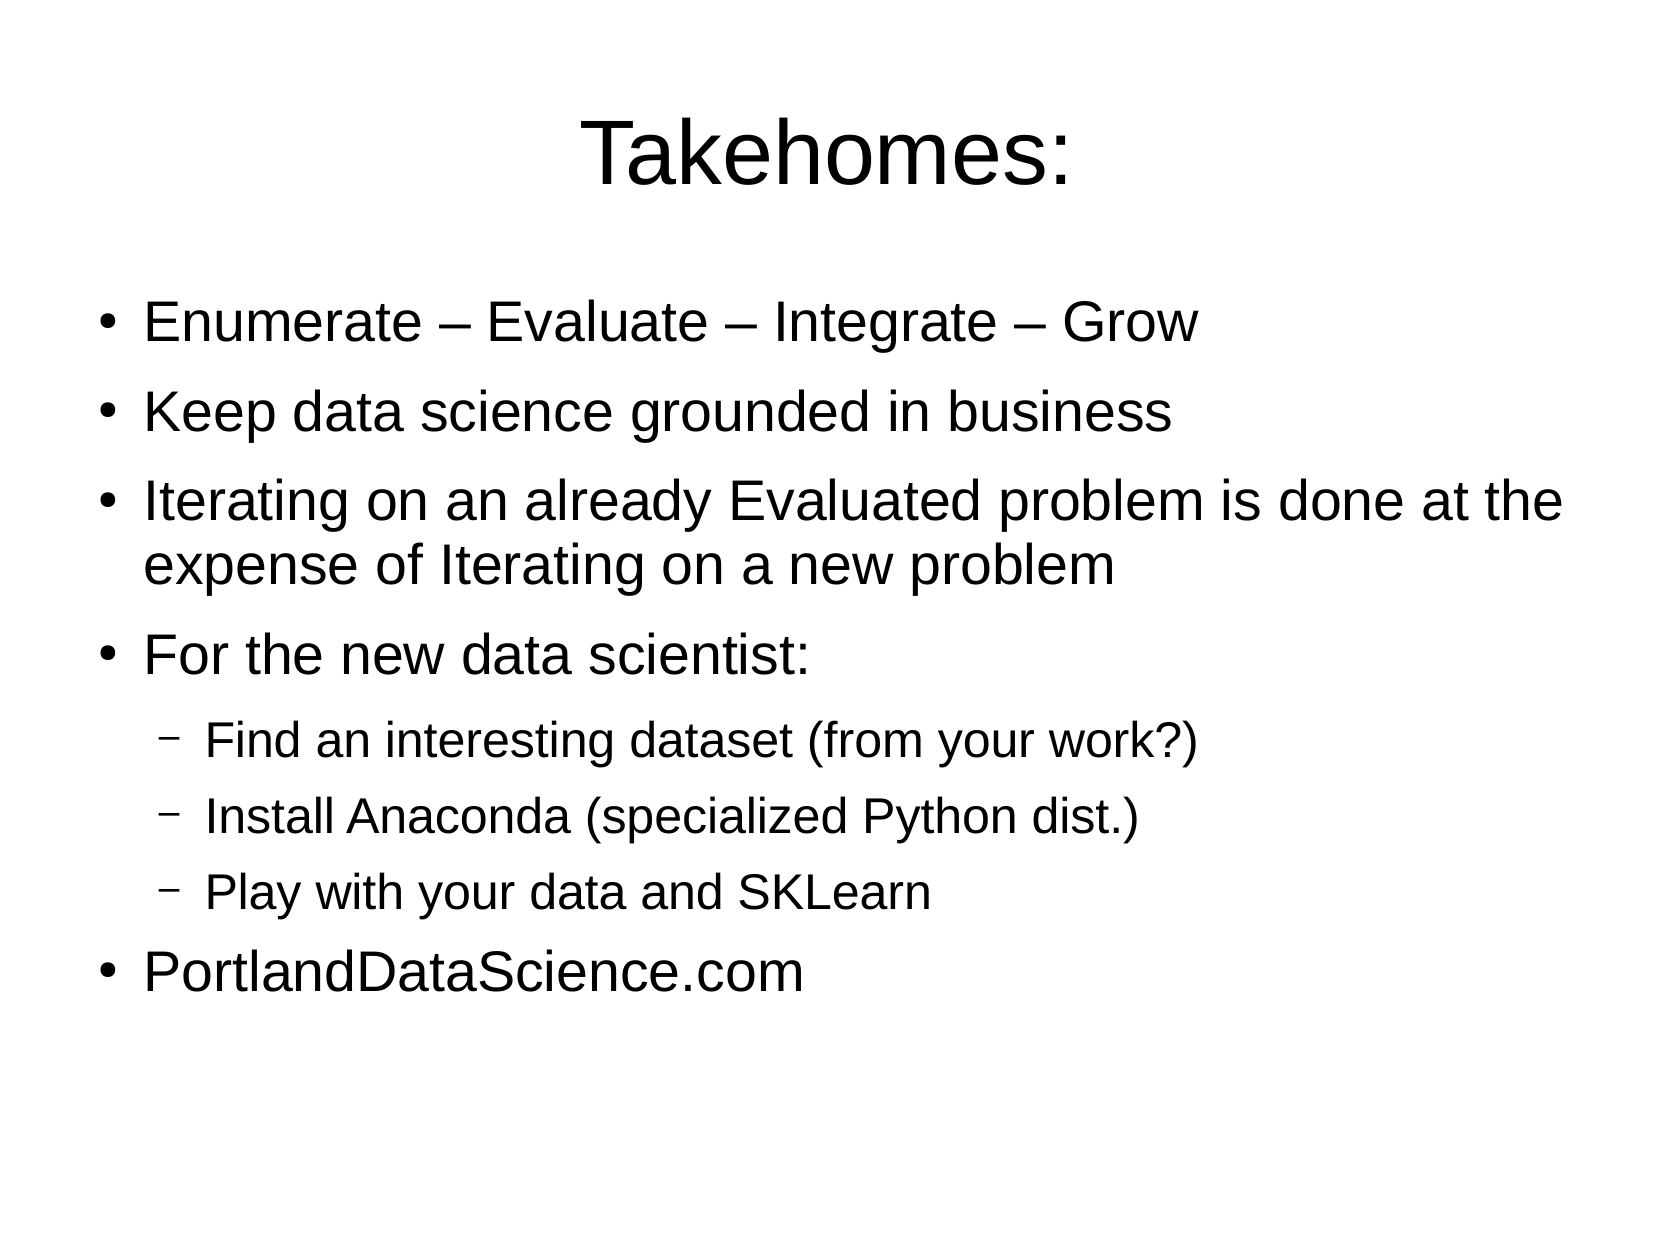

# Takehomes:
Enumerate – Evaluate – Integrate – Grow
Keep data science grounded in business
Iterating on an already Evaluated problem is done at the expense of Iterating on a new problem
For the new data scientist:
Find an interesting dataset (from your work?)
Install Anaconda (specialized Python dist.)
Play with your data and SKLearn
PortlandDataScience.com